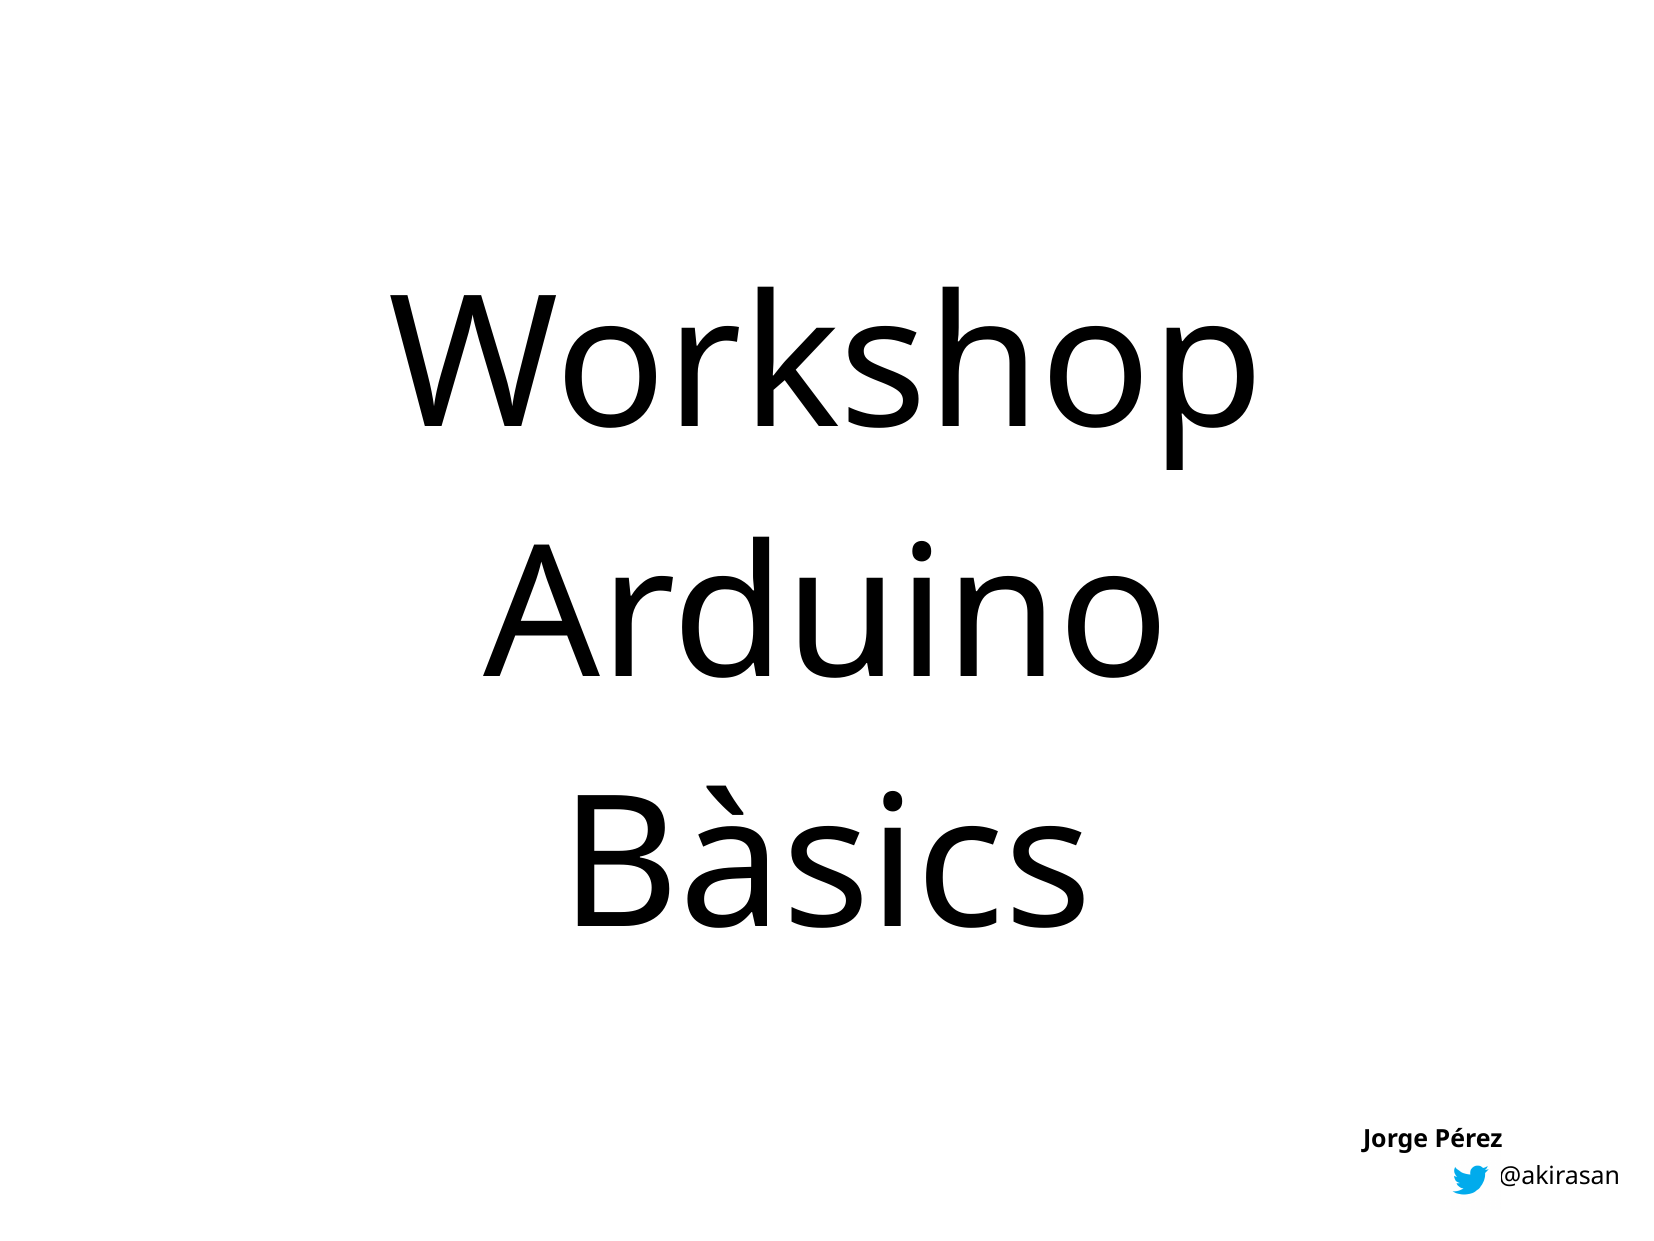

# Workshop Arduino Bàsics
Jorge Pérez
@akirasan